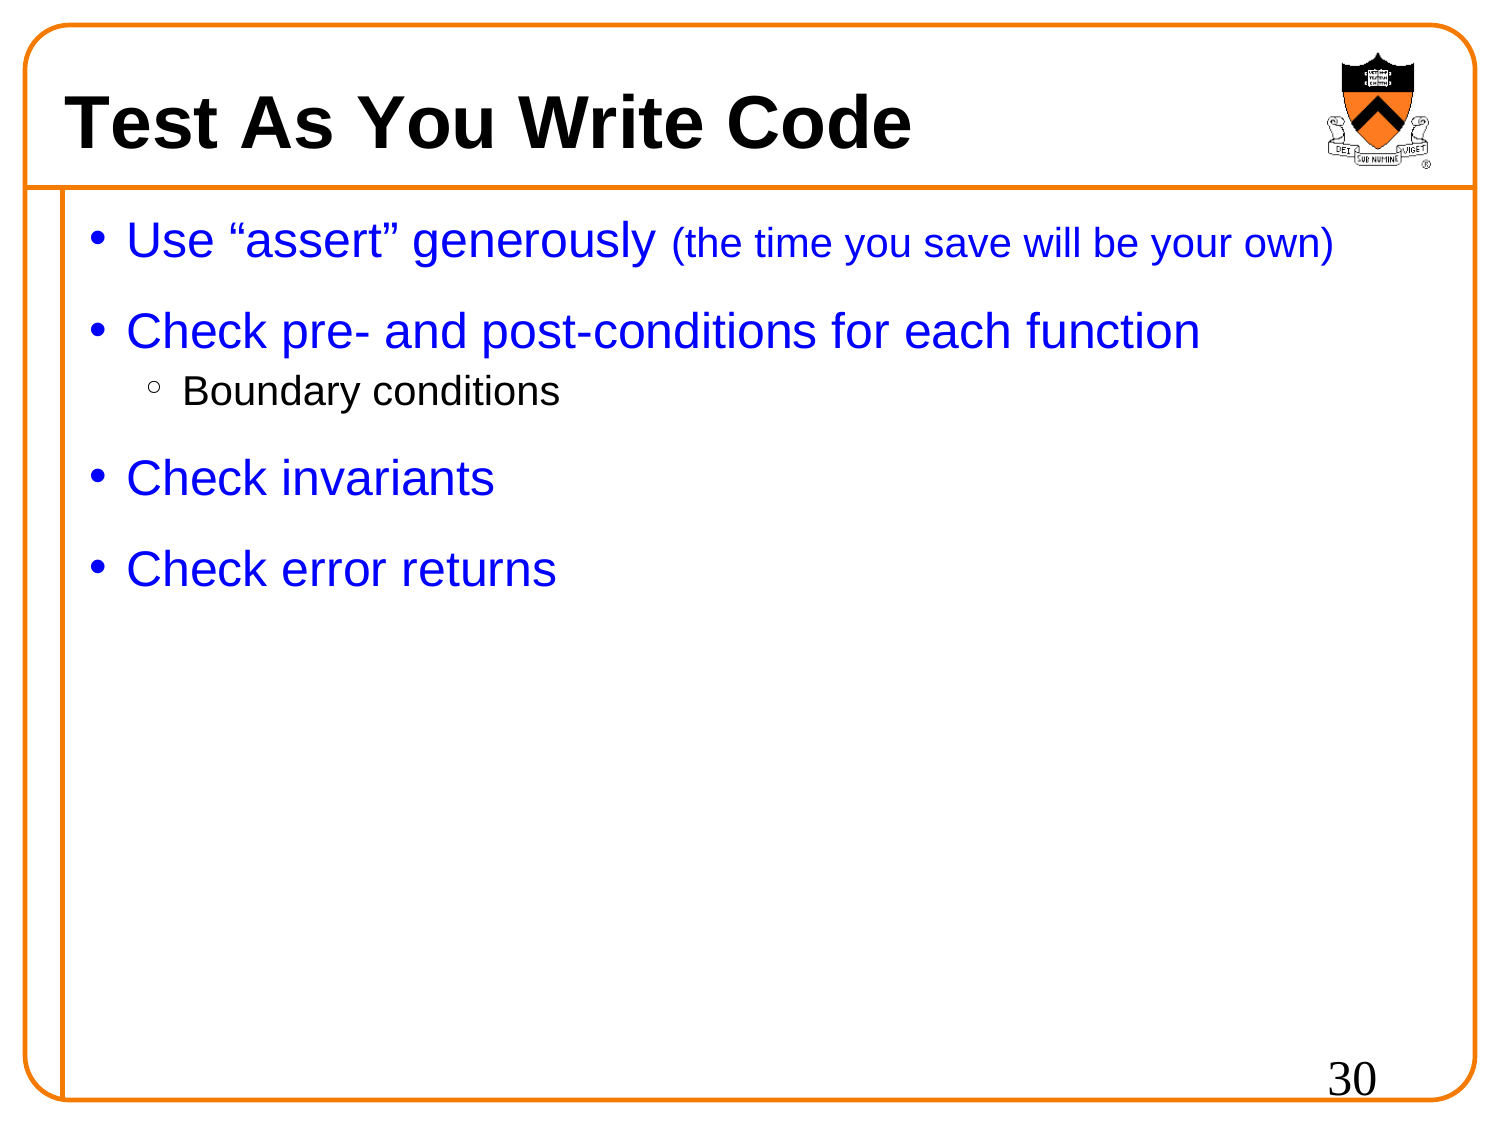

# Test As You Write Code
Use “assert” generously (the time you save will be your own)
Check pre- and post-conditions for each function
Boundary conditions
Check invariants
Check error returns
30